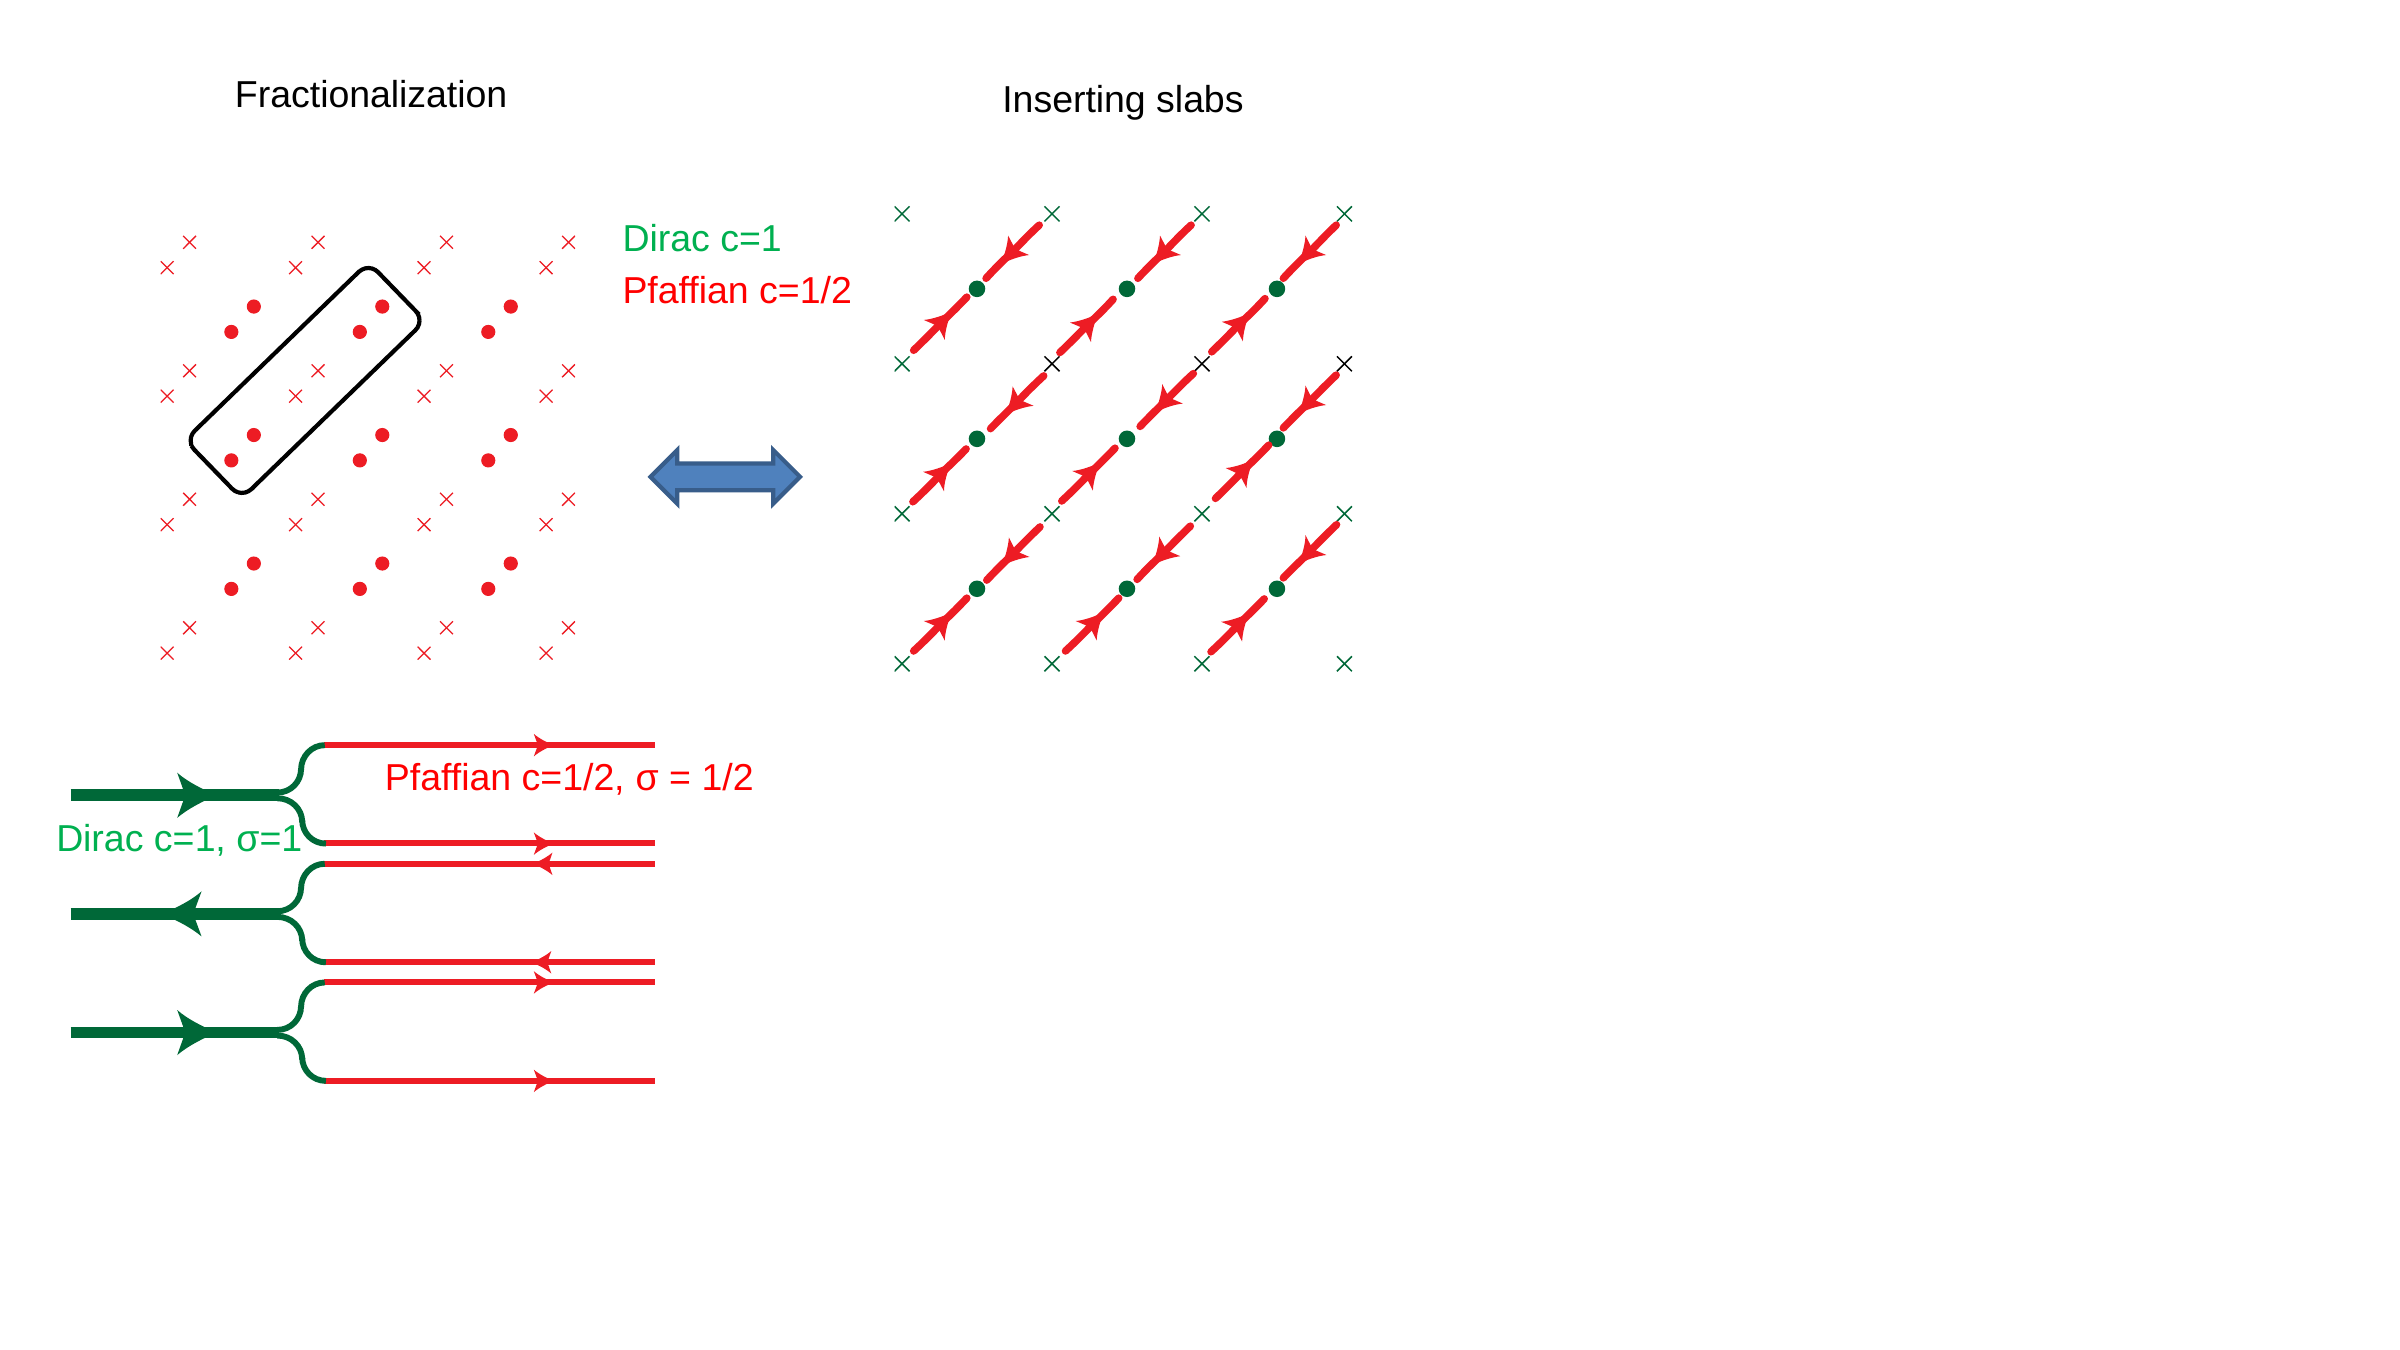

Fractionalization
Inserting slabs
Dirac c=1
Pfaffian c=1/2
Pfaffian c=1/2, σ = 1/2
Dirac c=1, σ=1